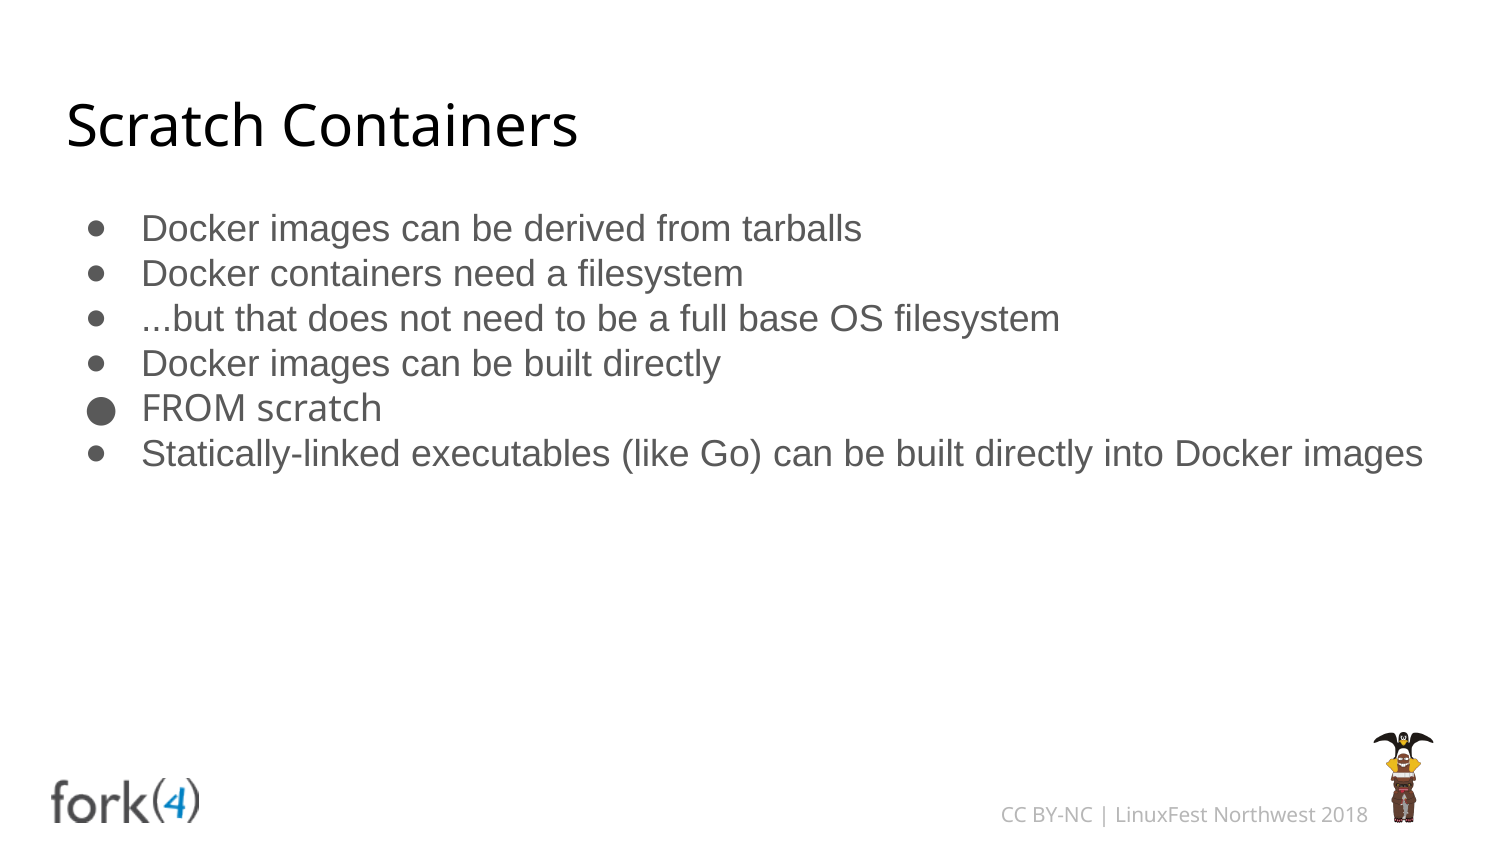

# Scratch Containers
Docker images can be derived from tarballs
Docker containers need a filesystem
...but that does not need to be a full base OS filesystem
Docker images can be built directly
FROM scratch
Statically-linked executables (like Go) can be built directly into Docker images